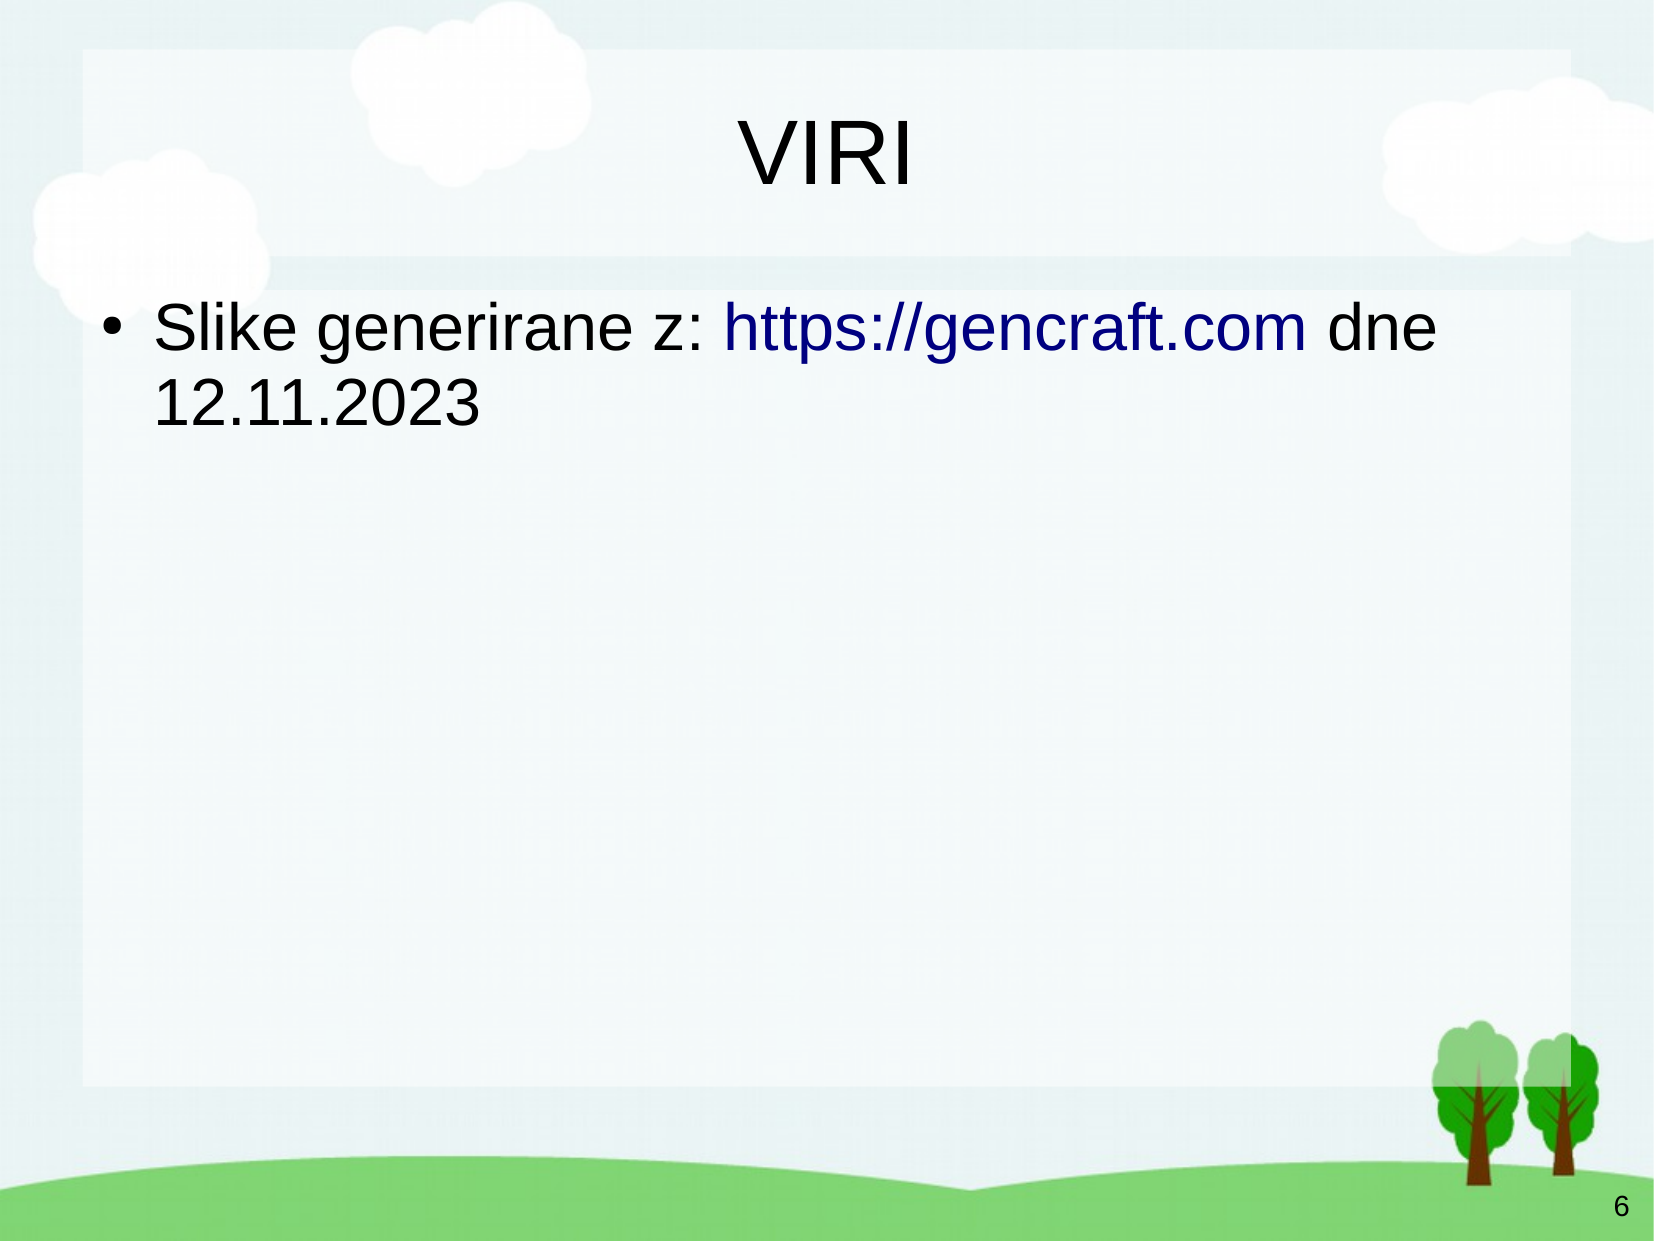

# VIRI
Slike generirane z: https://gencraft.com dne 12.11.2023
6